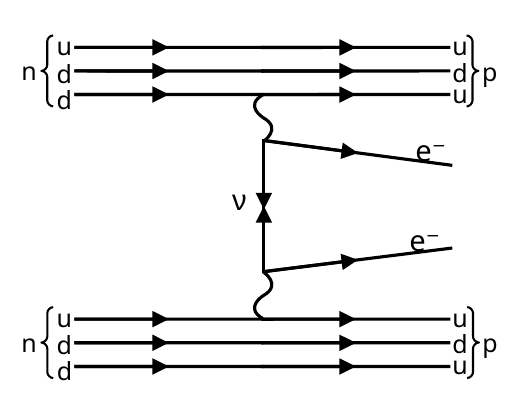

u
u
n
p
d
d
u
d
e−
ν
e−
u
u
p
n
d
d
u
d